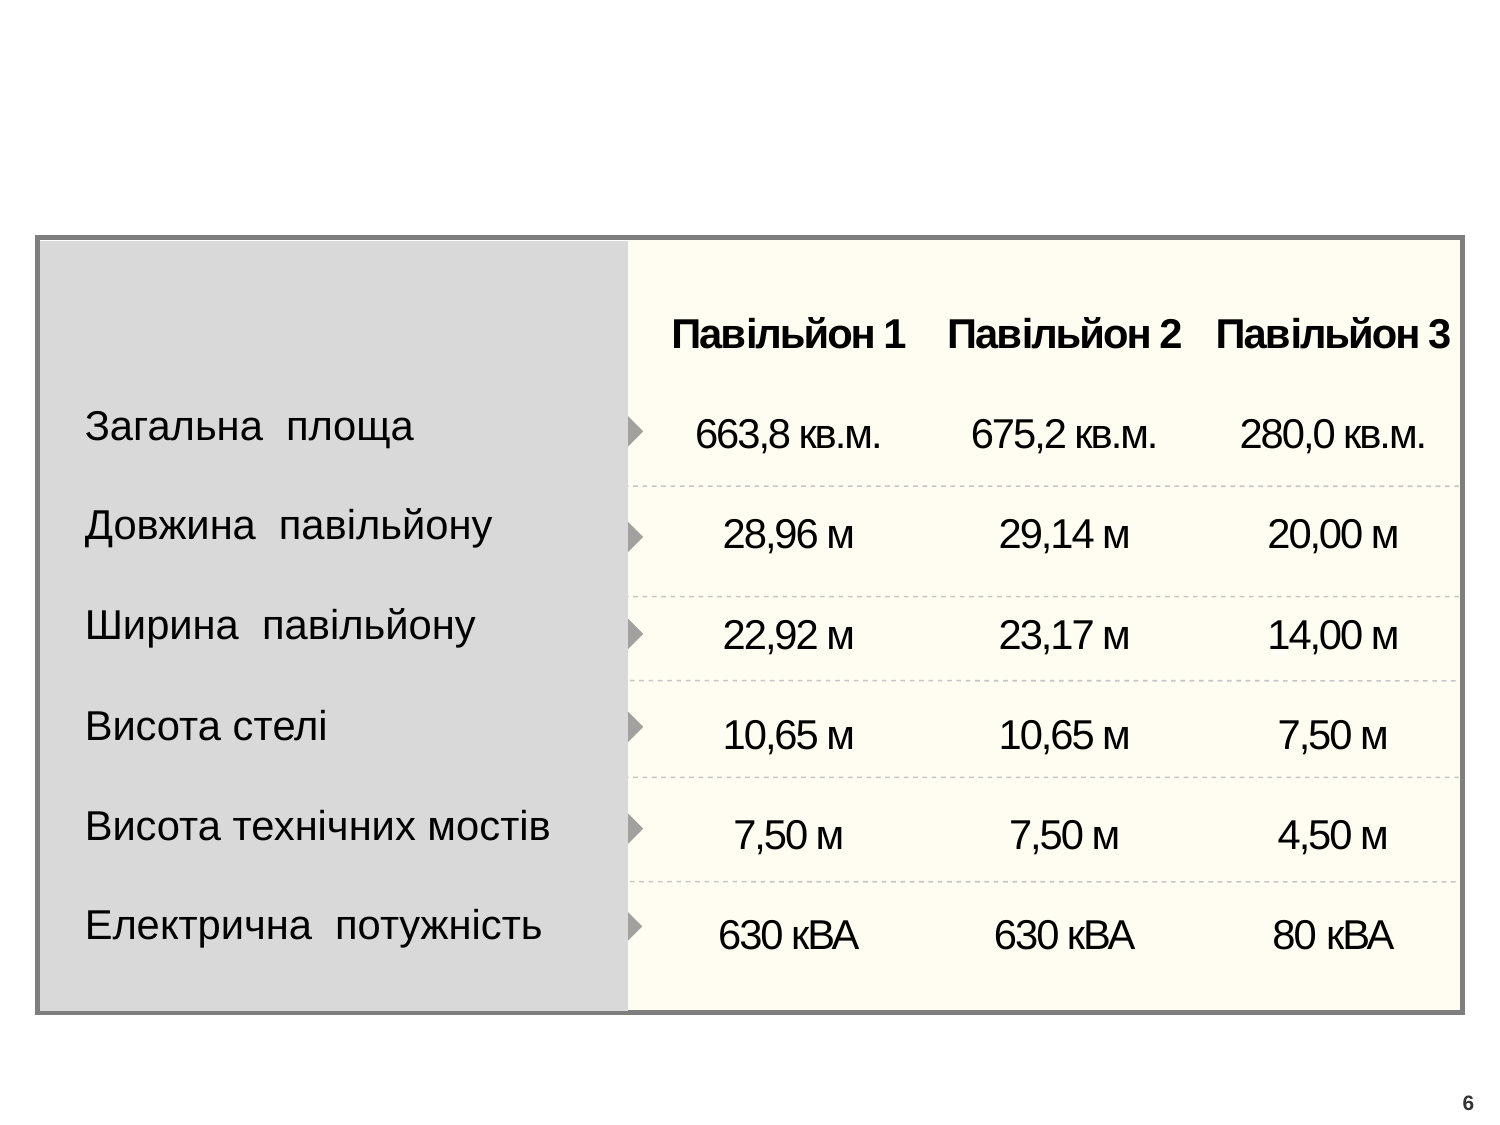

Характеристики павільйонів
Загальна площа
Довжина павільйону
Ширина павільйону
Висота стелі
Висота технічних мостів
Електрична потужність
Павільйон 1
663,8 кв.м.
28,96 м
22,92 м
10,65 м
7,50 м
630 кВА
Павільйон 2
675,2 кв.м.
29,14 м
23,17 м
10,65 м
7,50 м
630 кВА
Павільйон 3
280,0 кв.м.
20,00 м
14,00 м
7,50 м
4,50 м
80 кВА